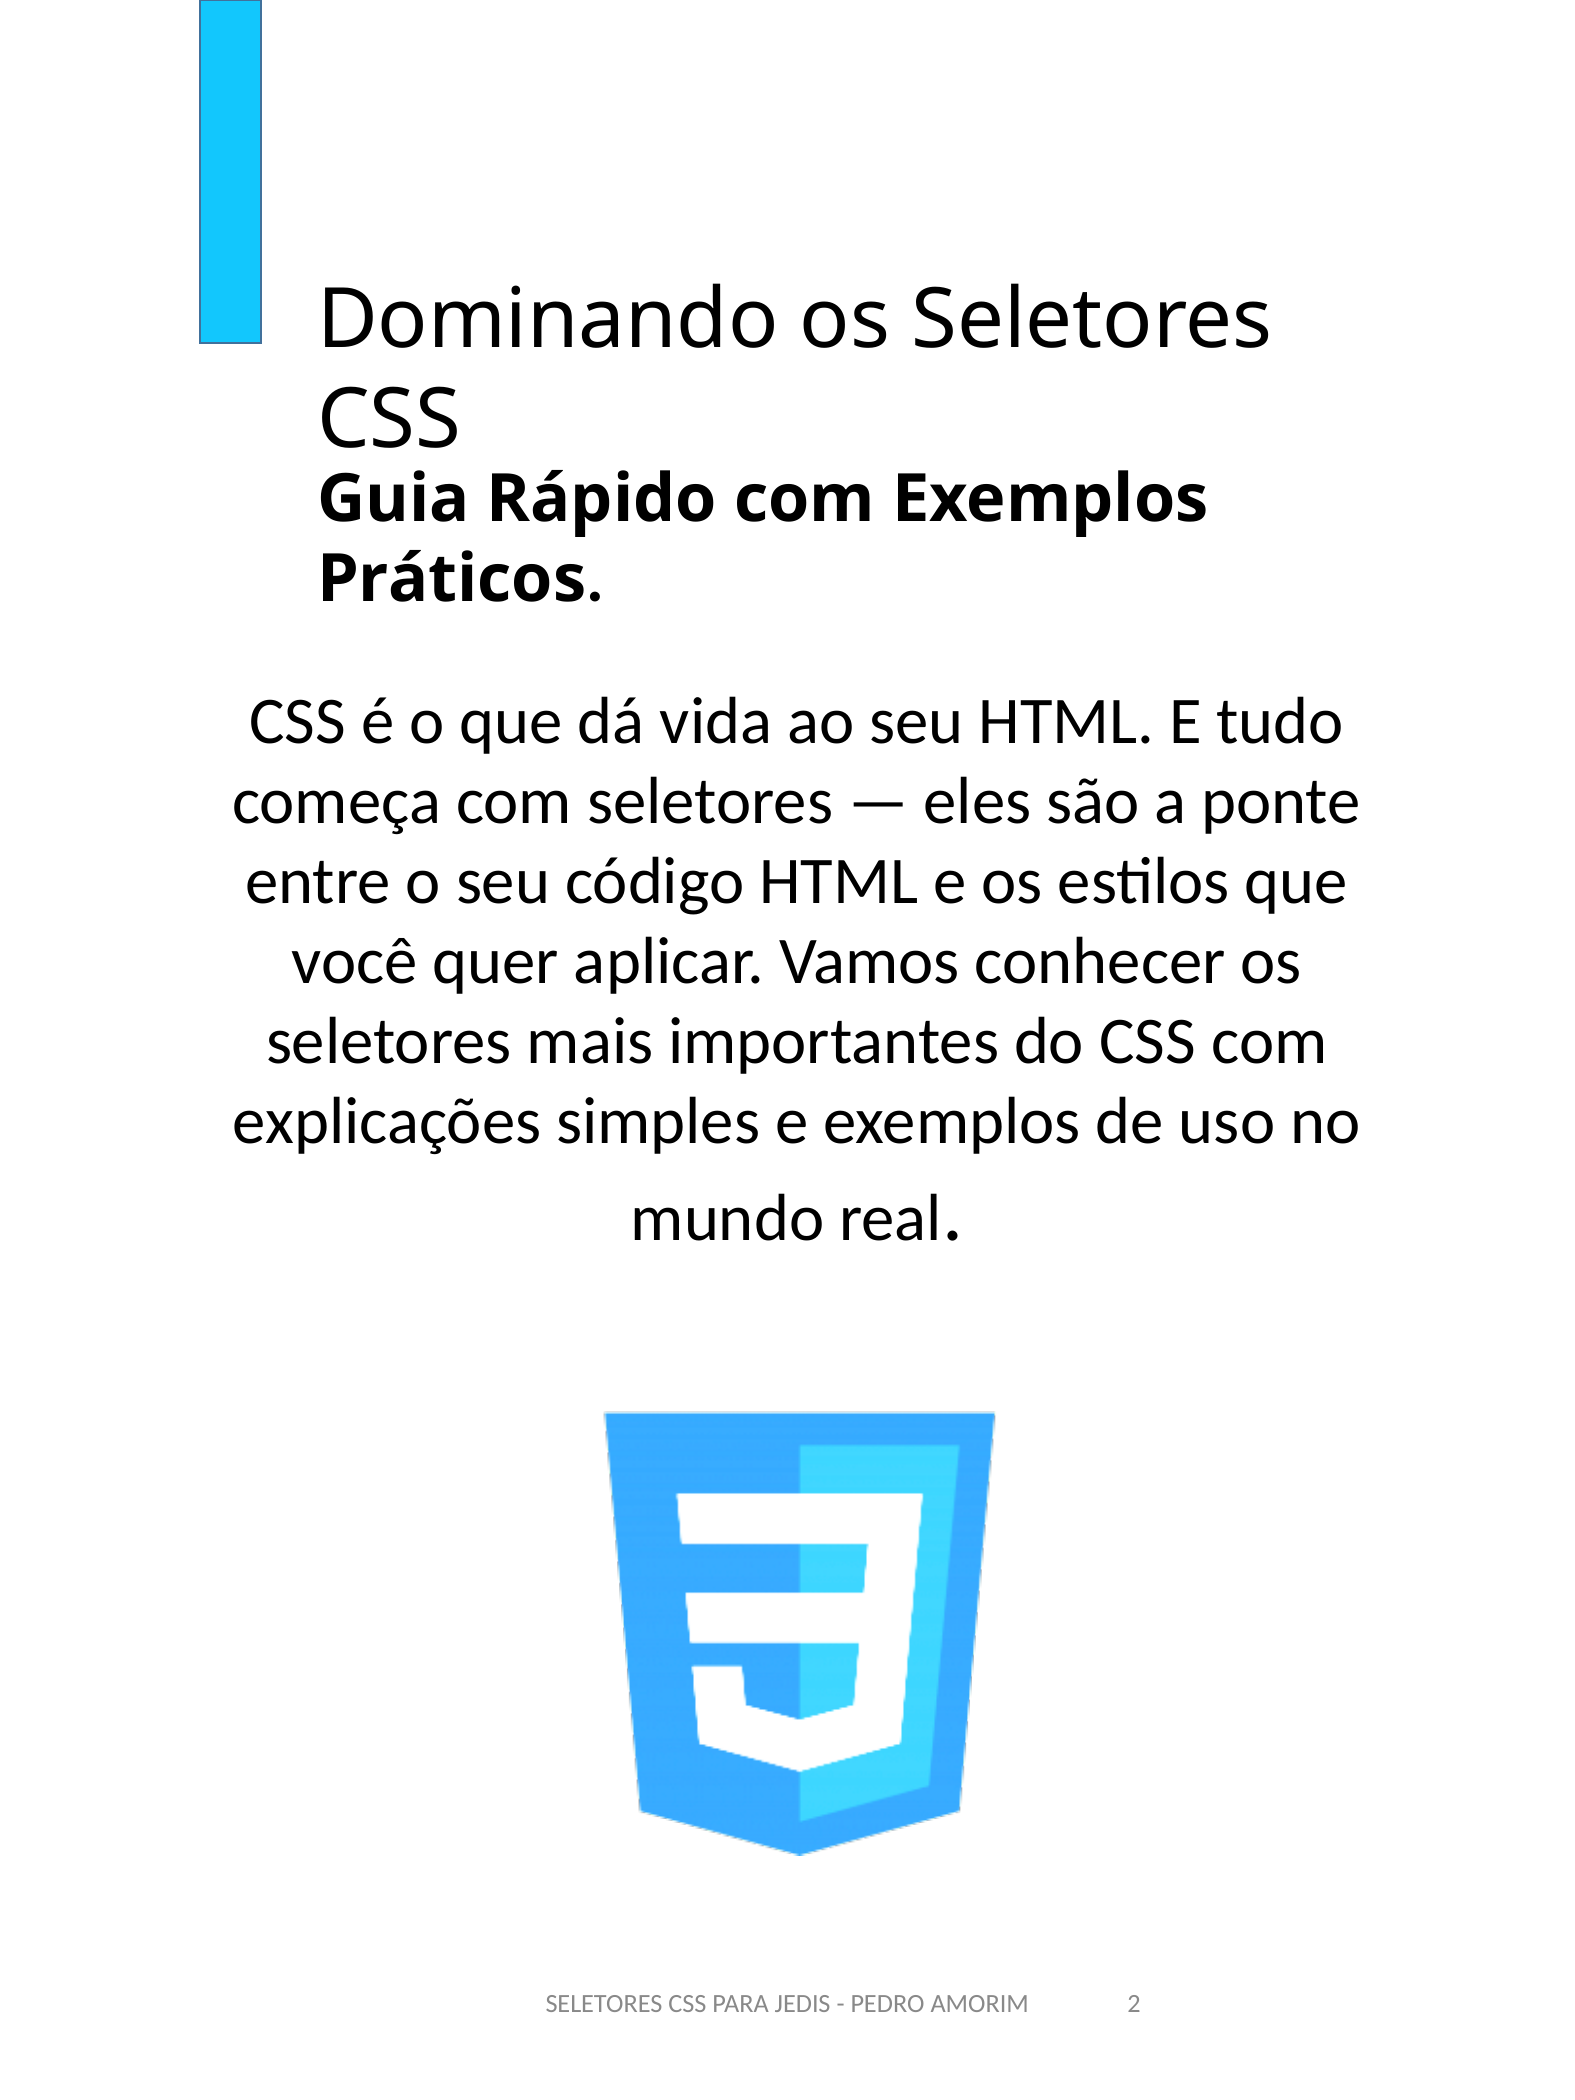

Dominando os Seletores CSS
Guia Rápido com Exemplos Práticos.
CSS é o que dá vida ao seu HTML. E tudo começa com seletores — eles são a ponte entre o seu código HTML e os estilos que você quer aplicar. Vamos conhecer os seletores mais importantes do CSS com explicações simples e exemplos de uso no mundo real.
SELETORES CSS PARA JEDIS - PEDRO AMORIM